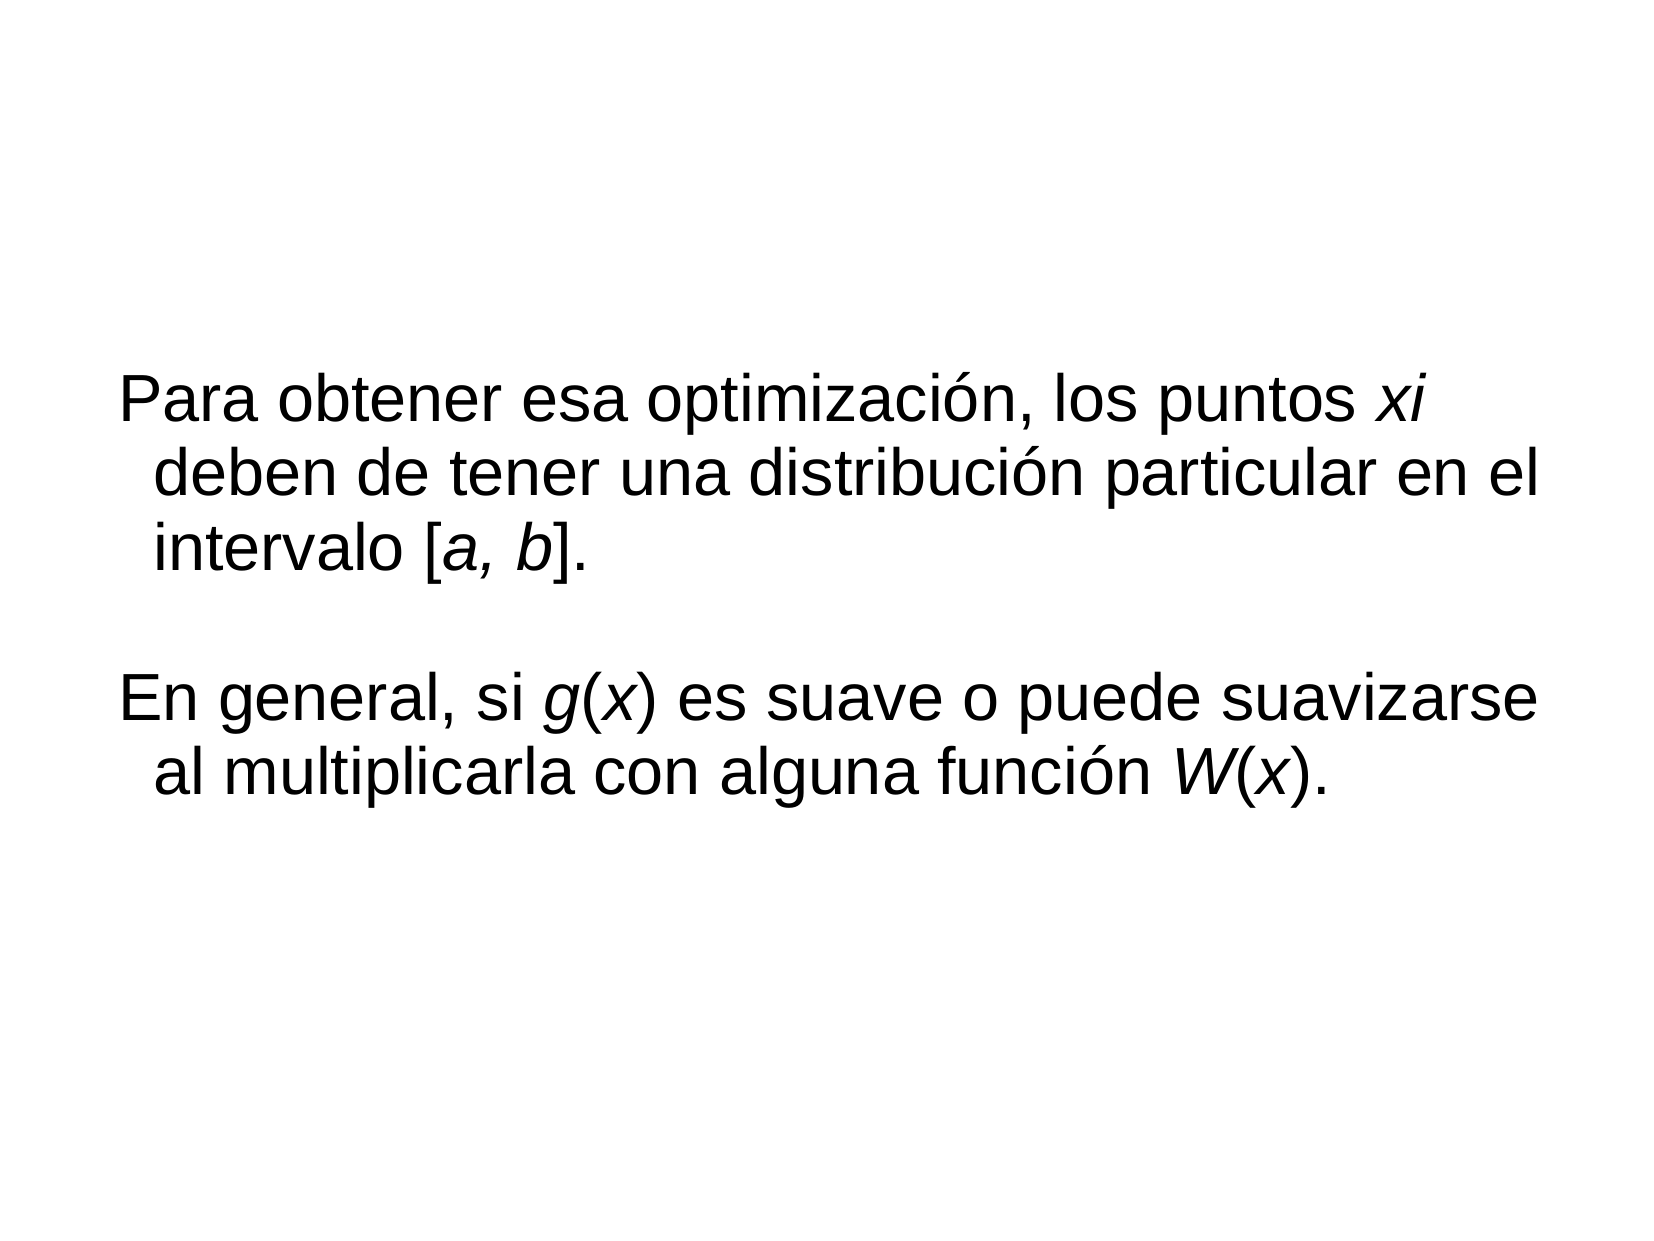

#
Para obtener esa optimización, los puntos xi deben de tener una distribución particular en el intervalo [a, b].
En general, si g(x) es suave o puede suavizarse al multiplicarla con alguna función W(x).